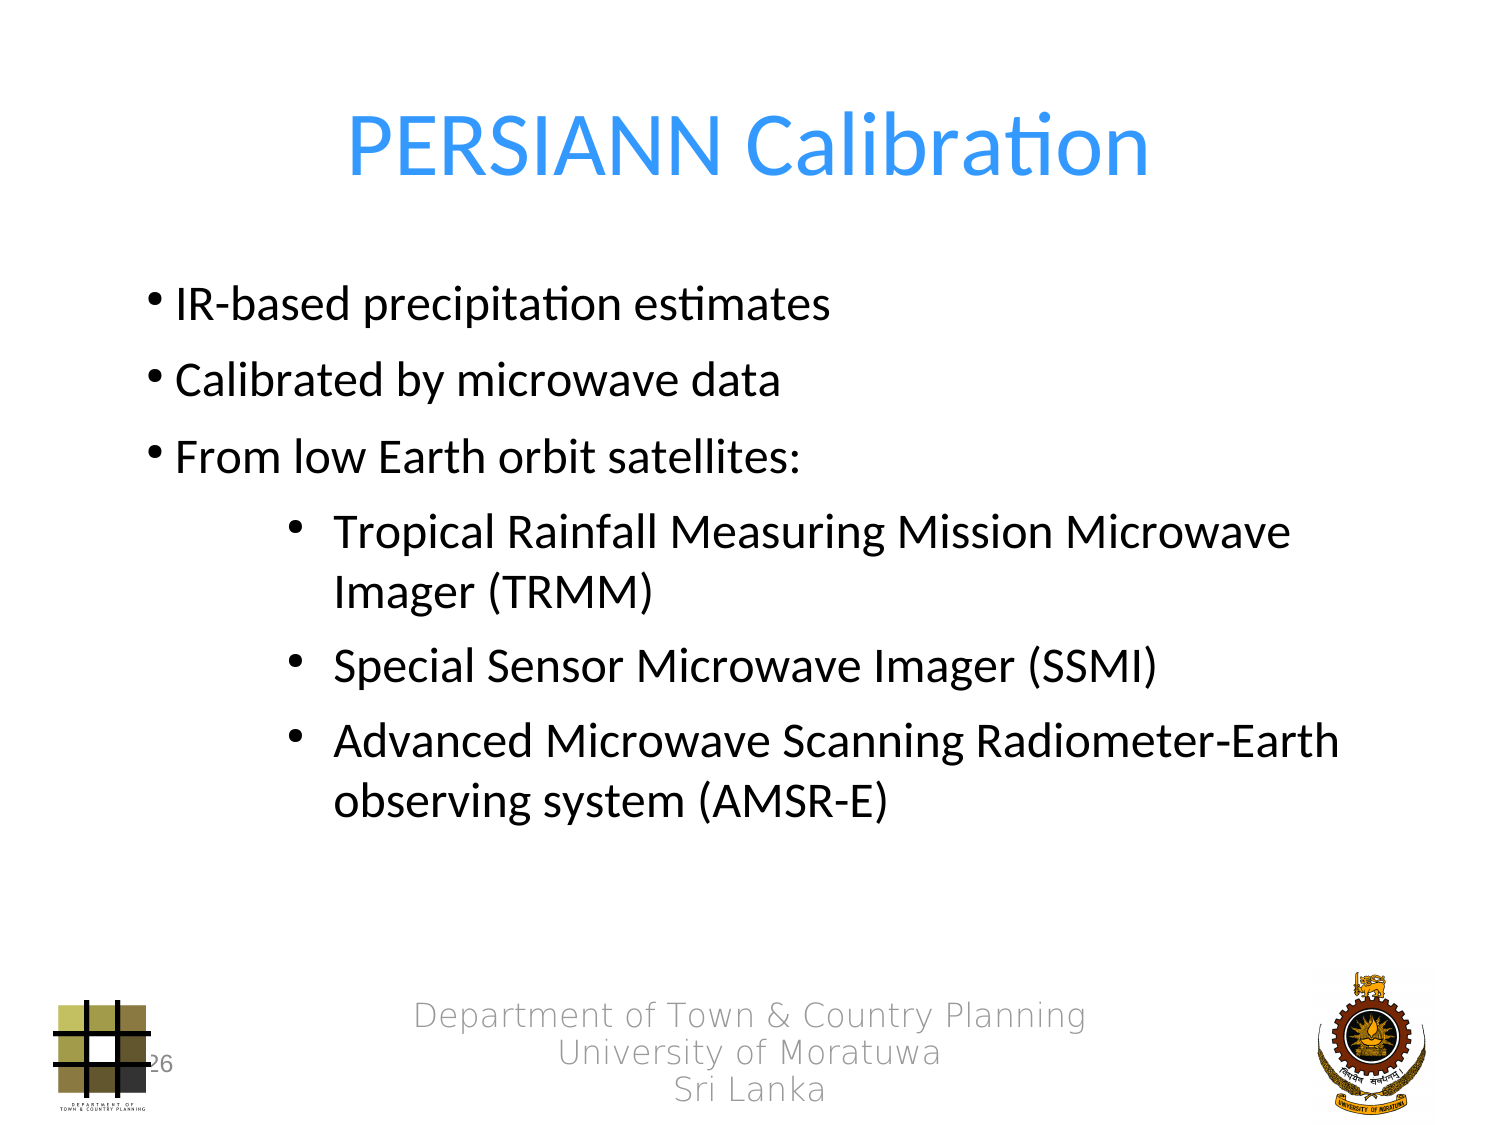

# PERSIANN Calibration
 IR-based precipitation estimates
 Calibrated by microwave data
 From low Earth orbit satellites:
Tropical Rainfall Measuring Mission Microwave Imager (TRMM)
Special Sensor Microwave Imager (SSMI)
Advanced Microwave Scanning Radiometer‐Earth observing system (AMSR-E)